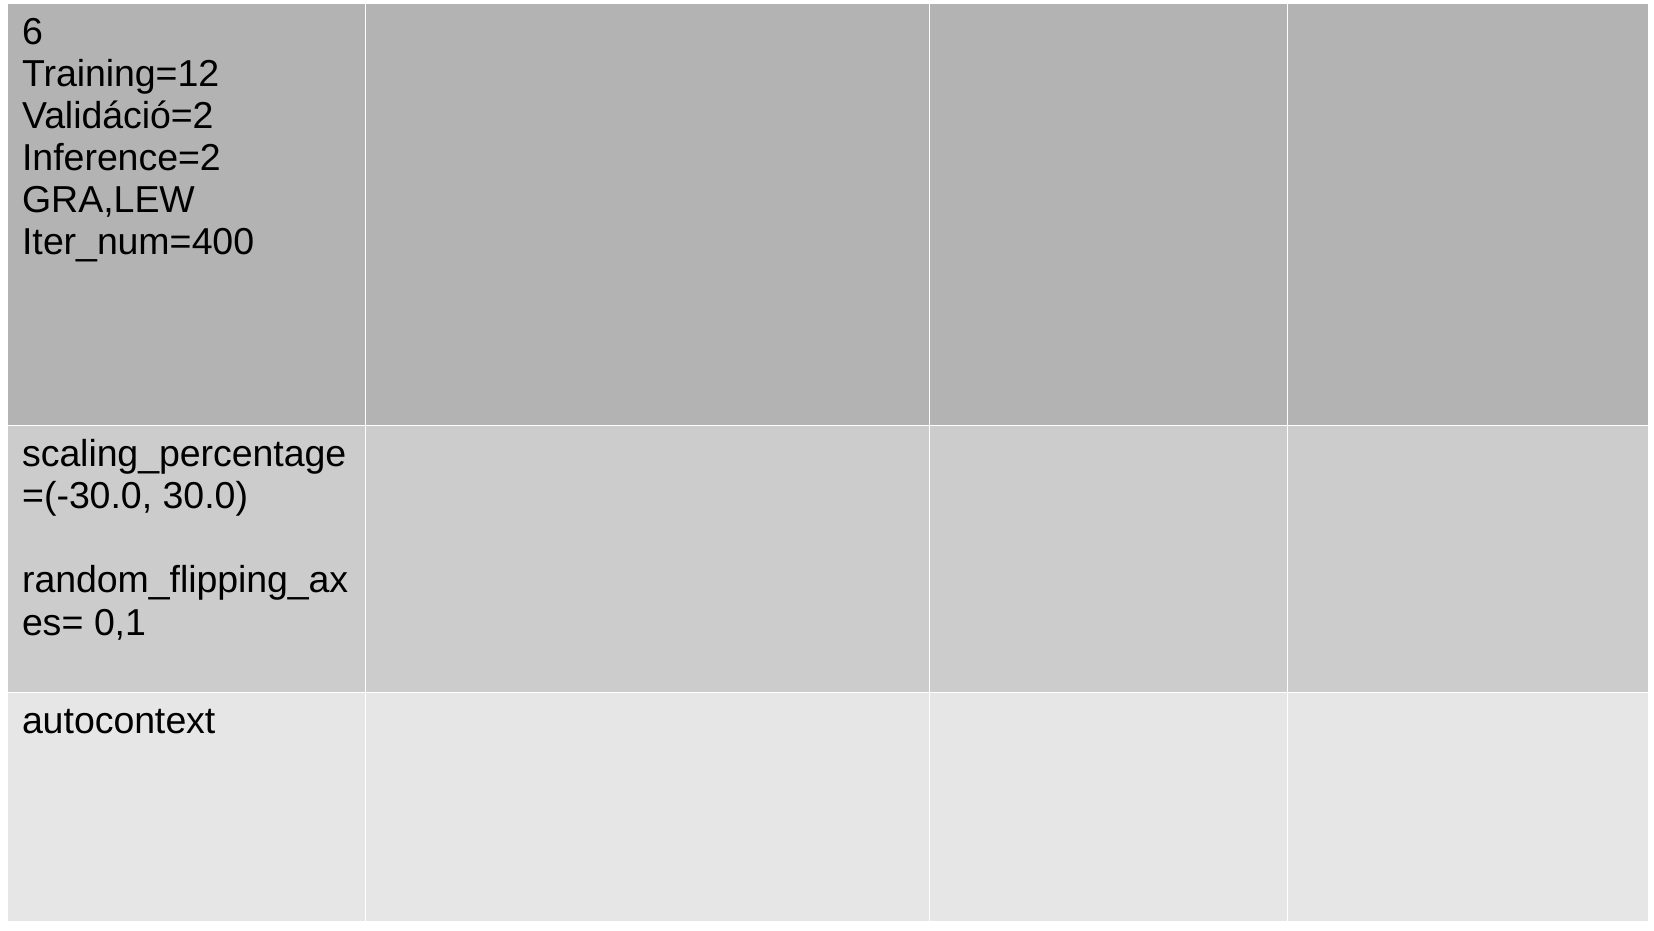

| 6 Training=12 Validáció=2 Inference=2 GRA,LEW Iter\_num=400 | | | |
| --- | --- | --- | --- |
| scaling\_percentage=(-30.0, 30.0) random\_flipping\_axes= 0,1 | | | |
| autocontext | | | |